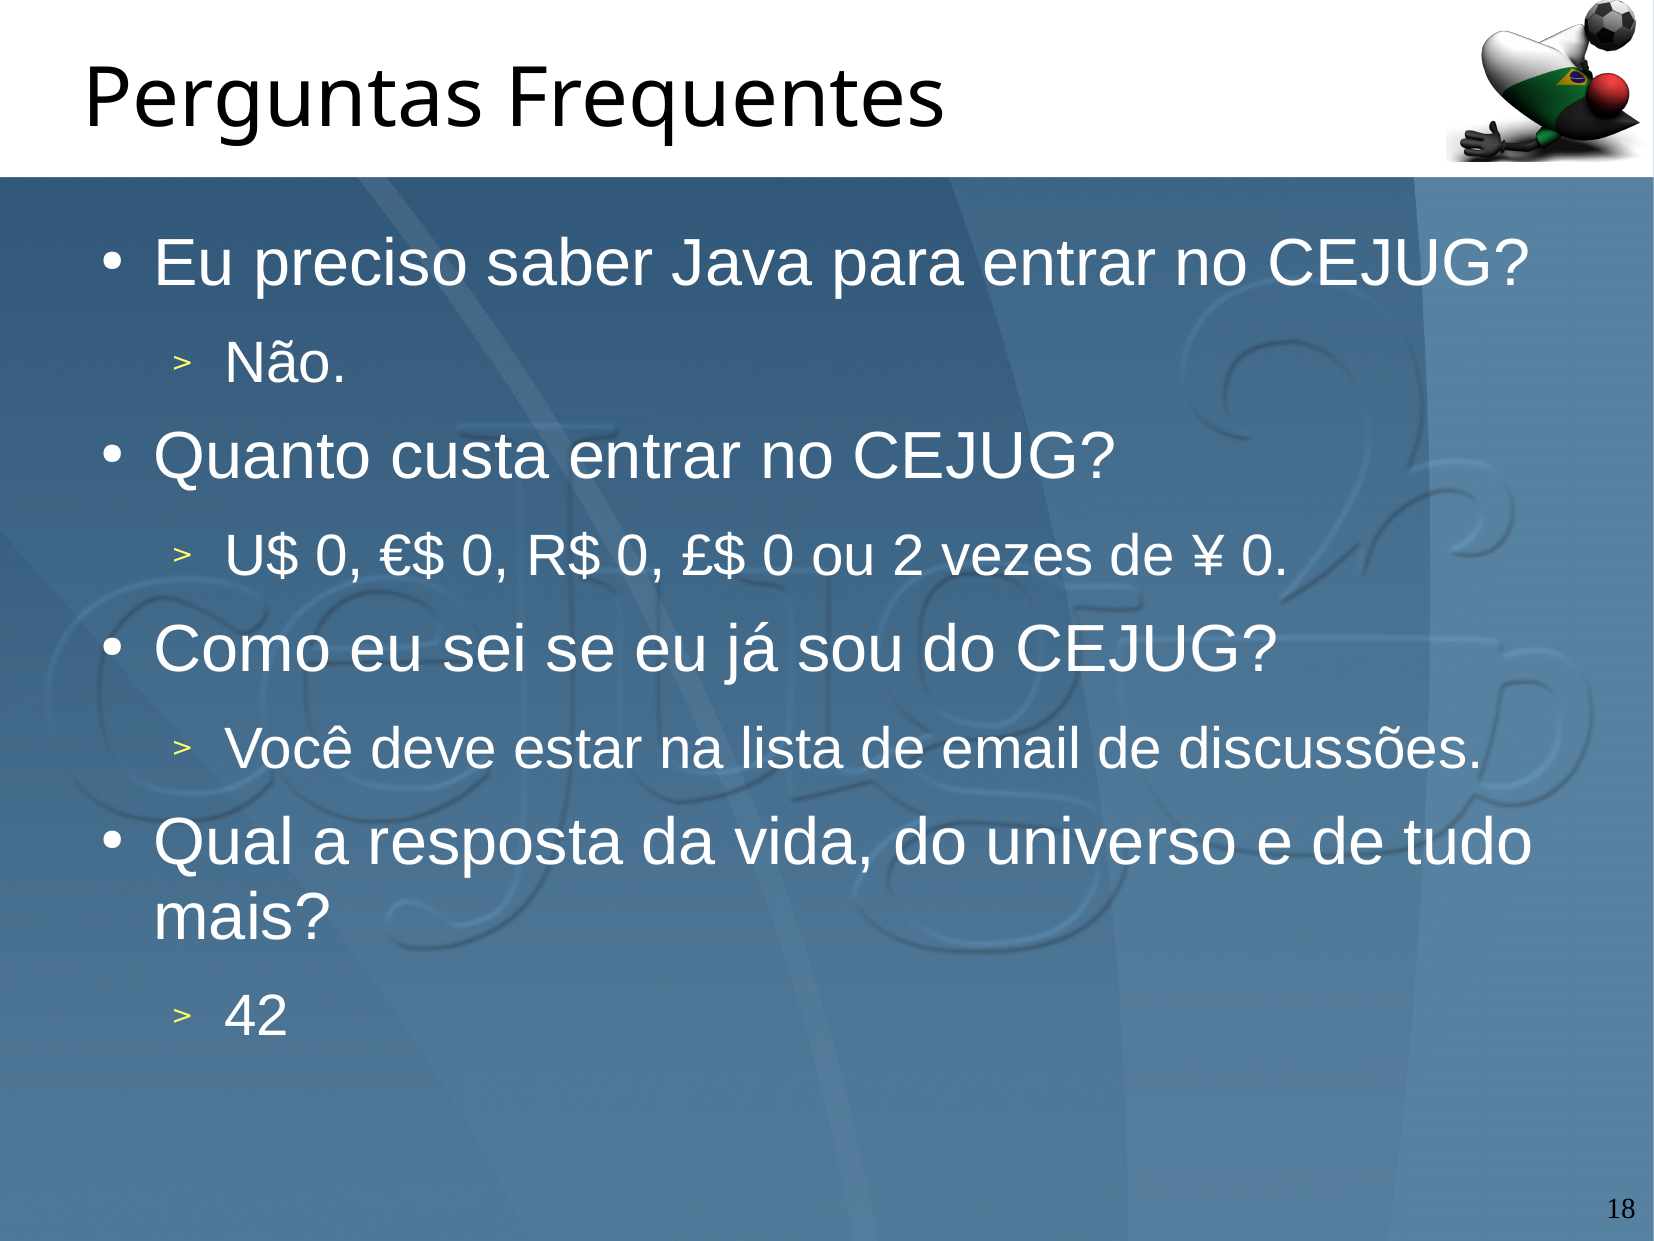

# Perguntas Frequentes
Eu preciso saber Java para entrar no CEJUG?
Não.
Quanto custa entrar no CEJUG?
U$ 0, €$ 0, R$ 0, £$ 0 ou 2 vezes de ¥ 0.
Como eu sei se eu já sou do CEJUG?
Você deve estar na lista de email de discussões.
Qual a resposta da vida, do universo e de tudo mais?
42
18